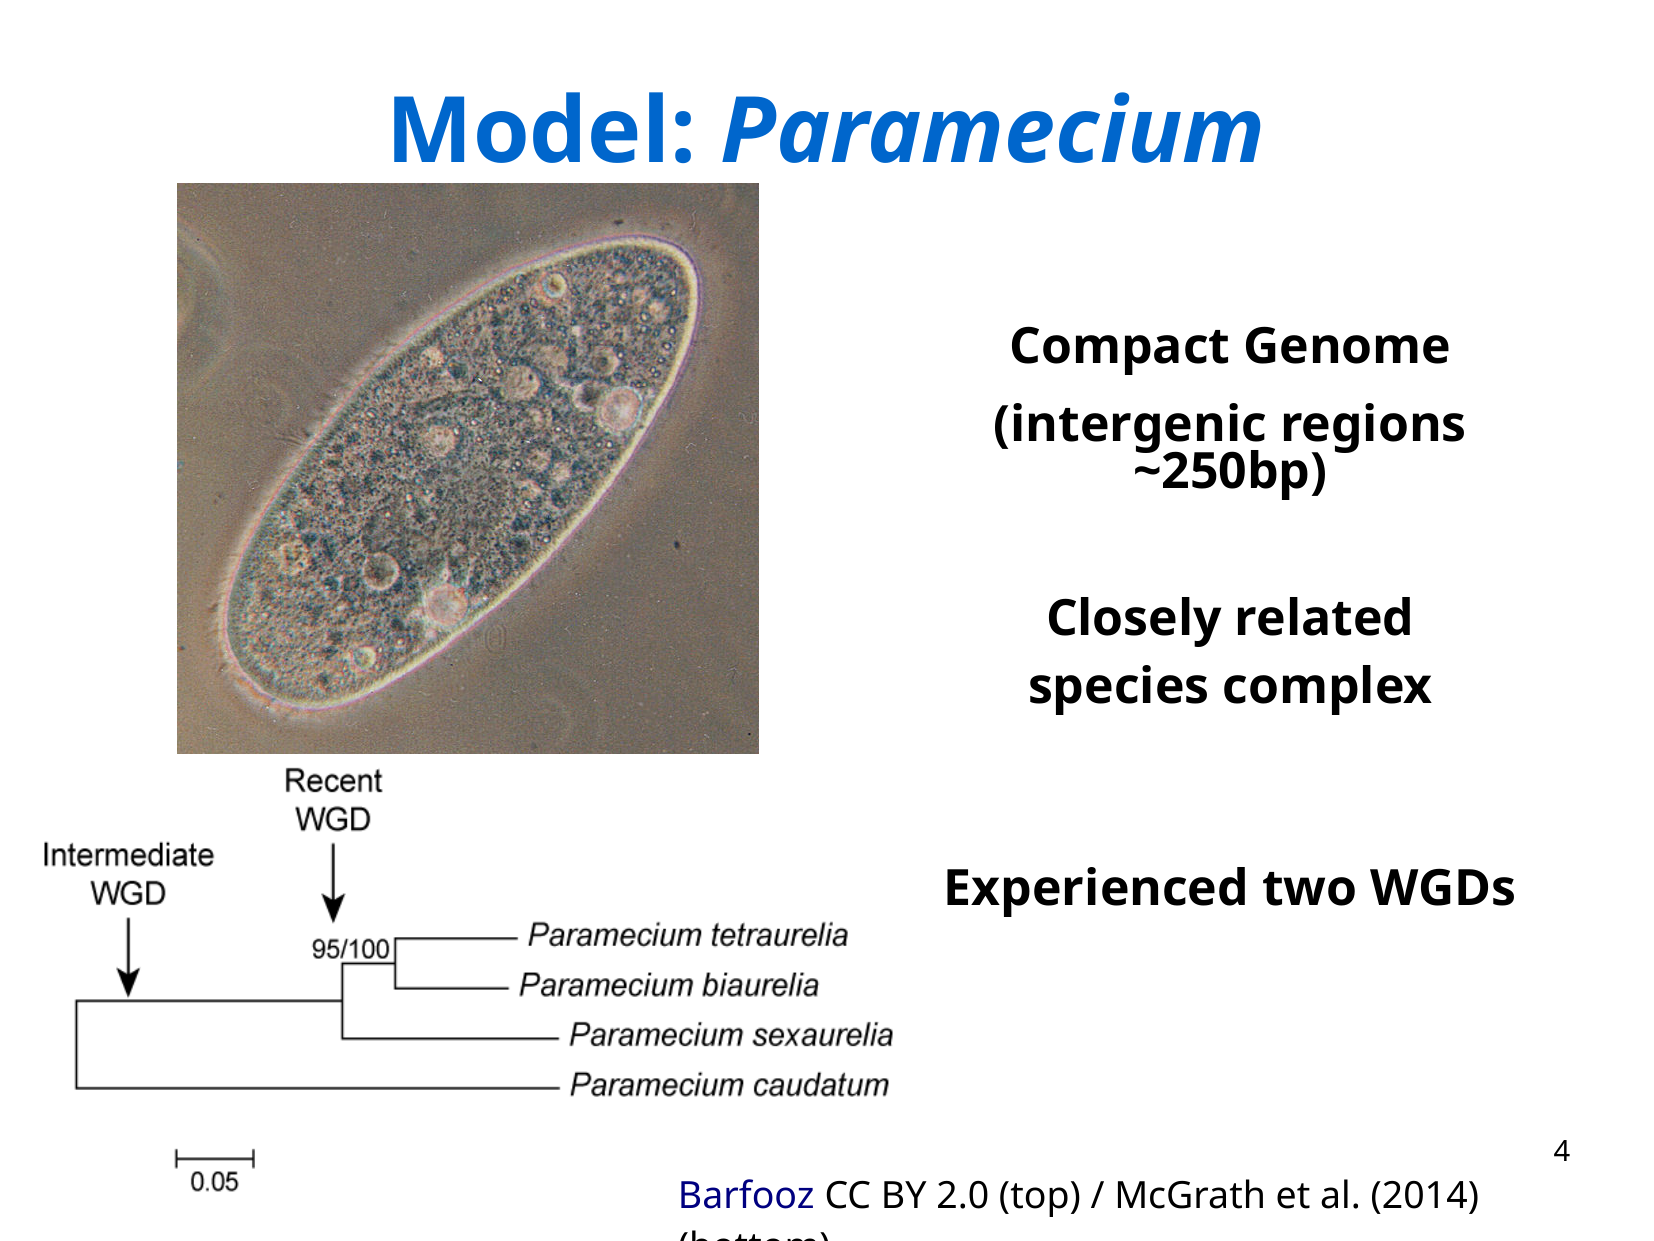

Model: Paramecium
Compact Genome
(intergenic regions ~250bp)
Closely related species complex
Experienced two WGDs
4
Barfooz CC BY 2.0 (top) / McGrath et al. (2014) (bottom)